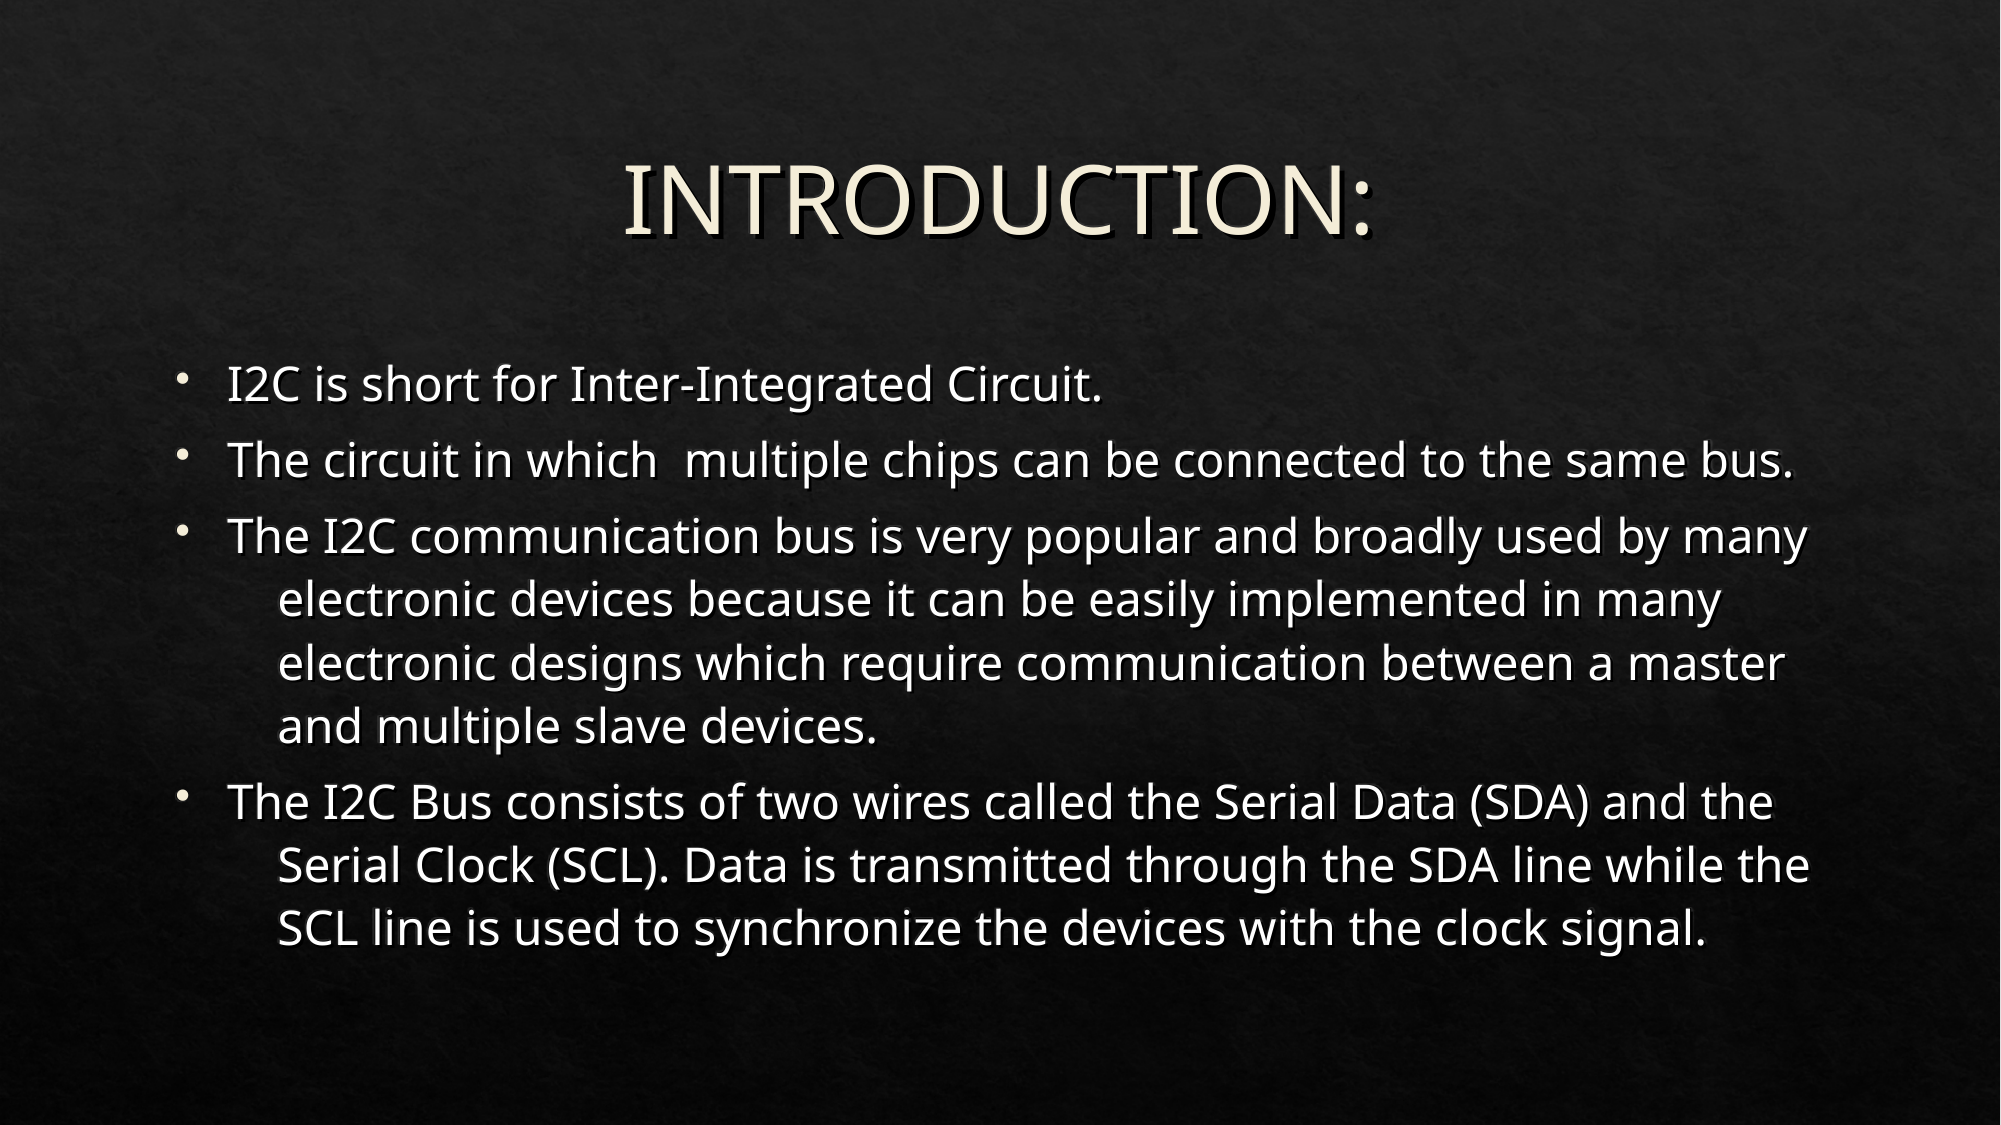

# INTRODUCTION:
I2C is short for Inter-Integrated Circuit.
The circuit in which multiple chips can be connected to the same bus.
The I2C communication bus is very popular and broadly used by many electronic devices because it can be easily implemented in many electronic designs which require communication between a master and multiple slave devices.
The I2C Bus consists of two wires called the Serial Data (SDA) and the Serial Clock (SCL). Data is transmitted through the SDA line while the SCL line is used to synchronize the devices with the clock signal.